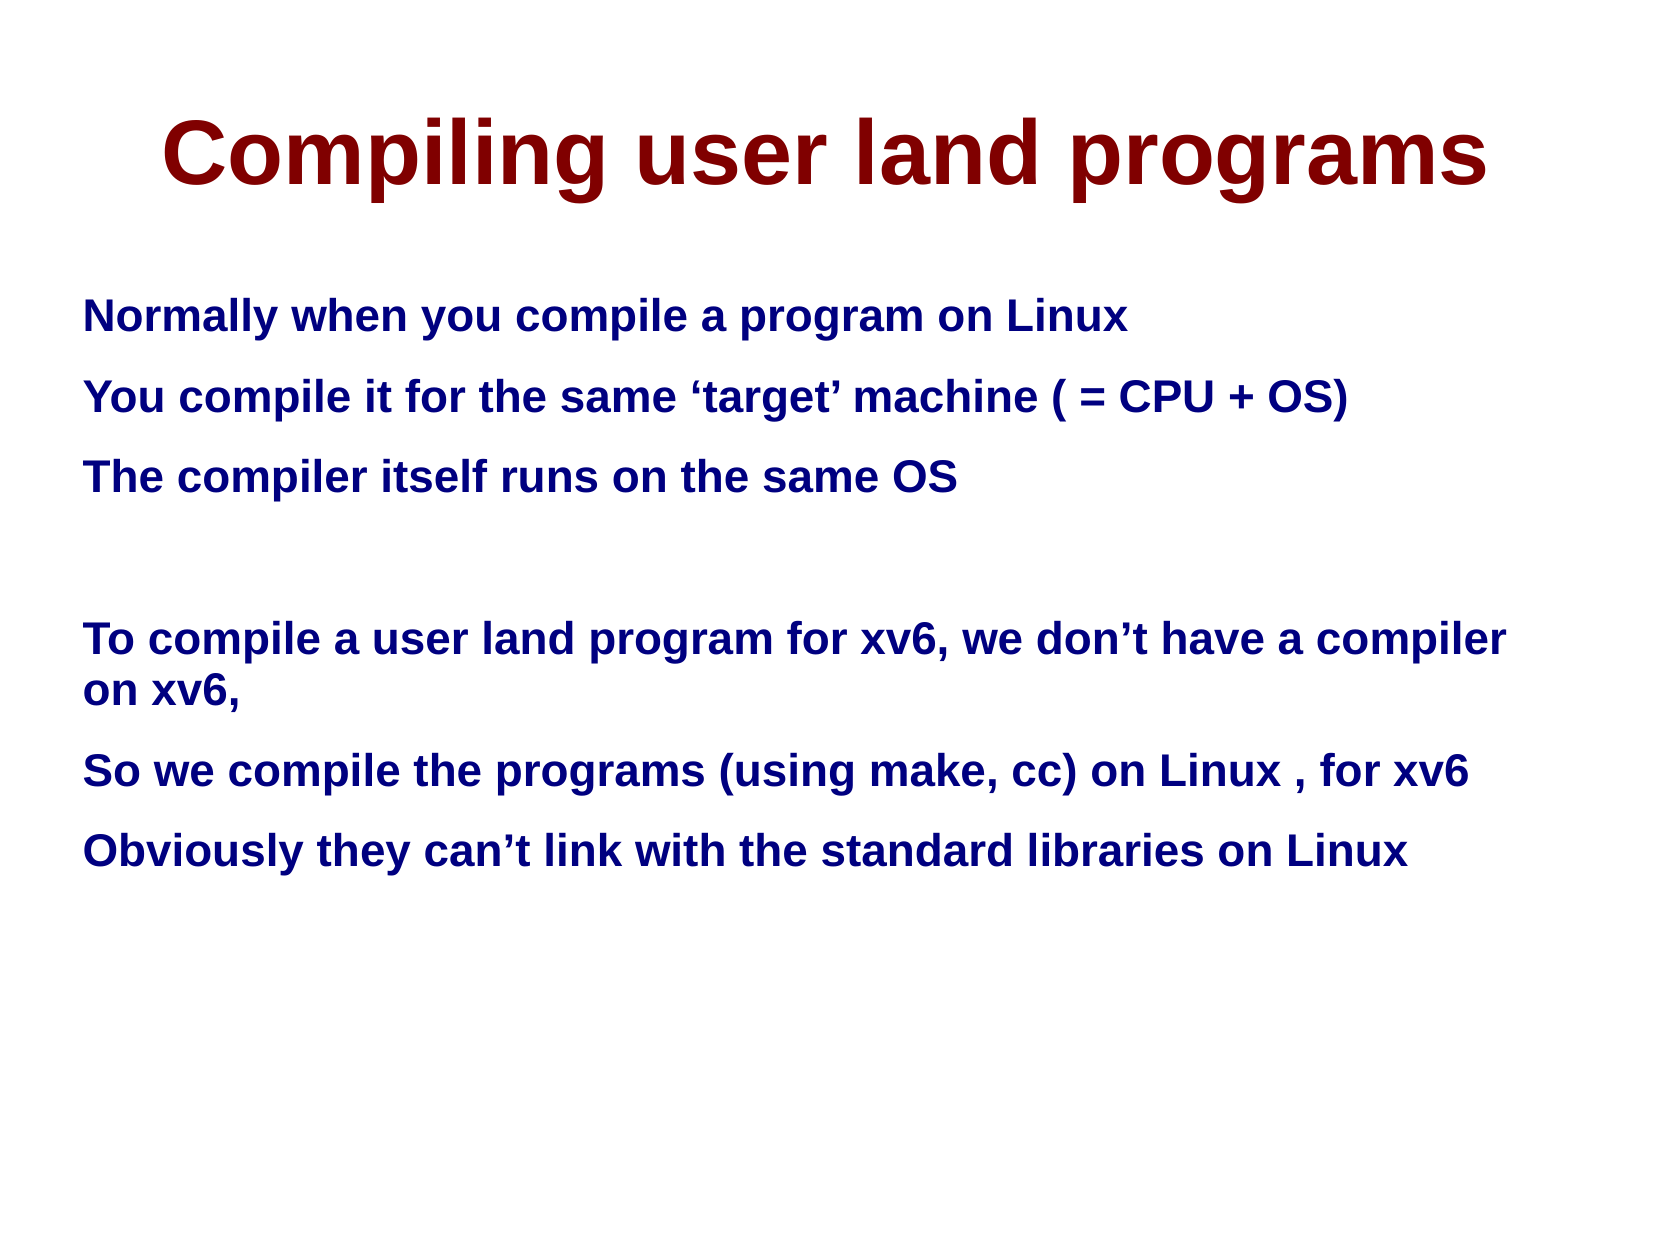

# Compiling user land programs
Normally when you compile a program on Linux
You compile it for the same ‘target’ machine ( = CPU + OS)
The compiler itself runs on the same OS
To compile a user land program for xv6, we don’t have a compiler on xv6,
So we compile the programs (using make, cc) on Linux , for xv6
Obviously they can’t link with the standard libraries on Linux